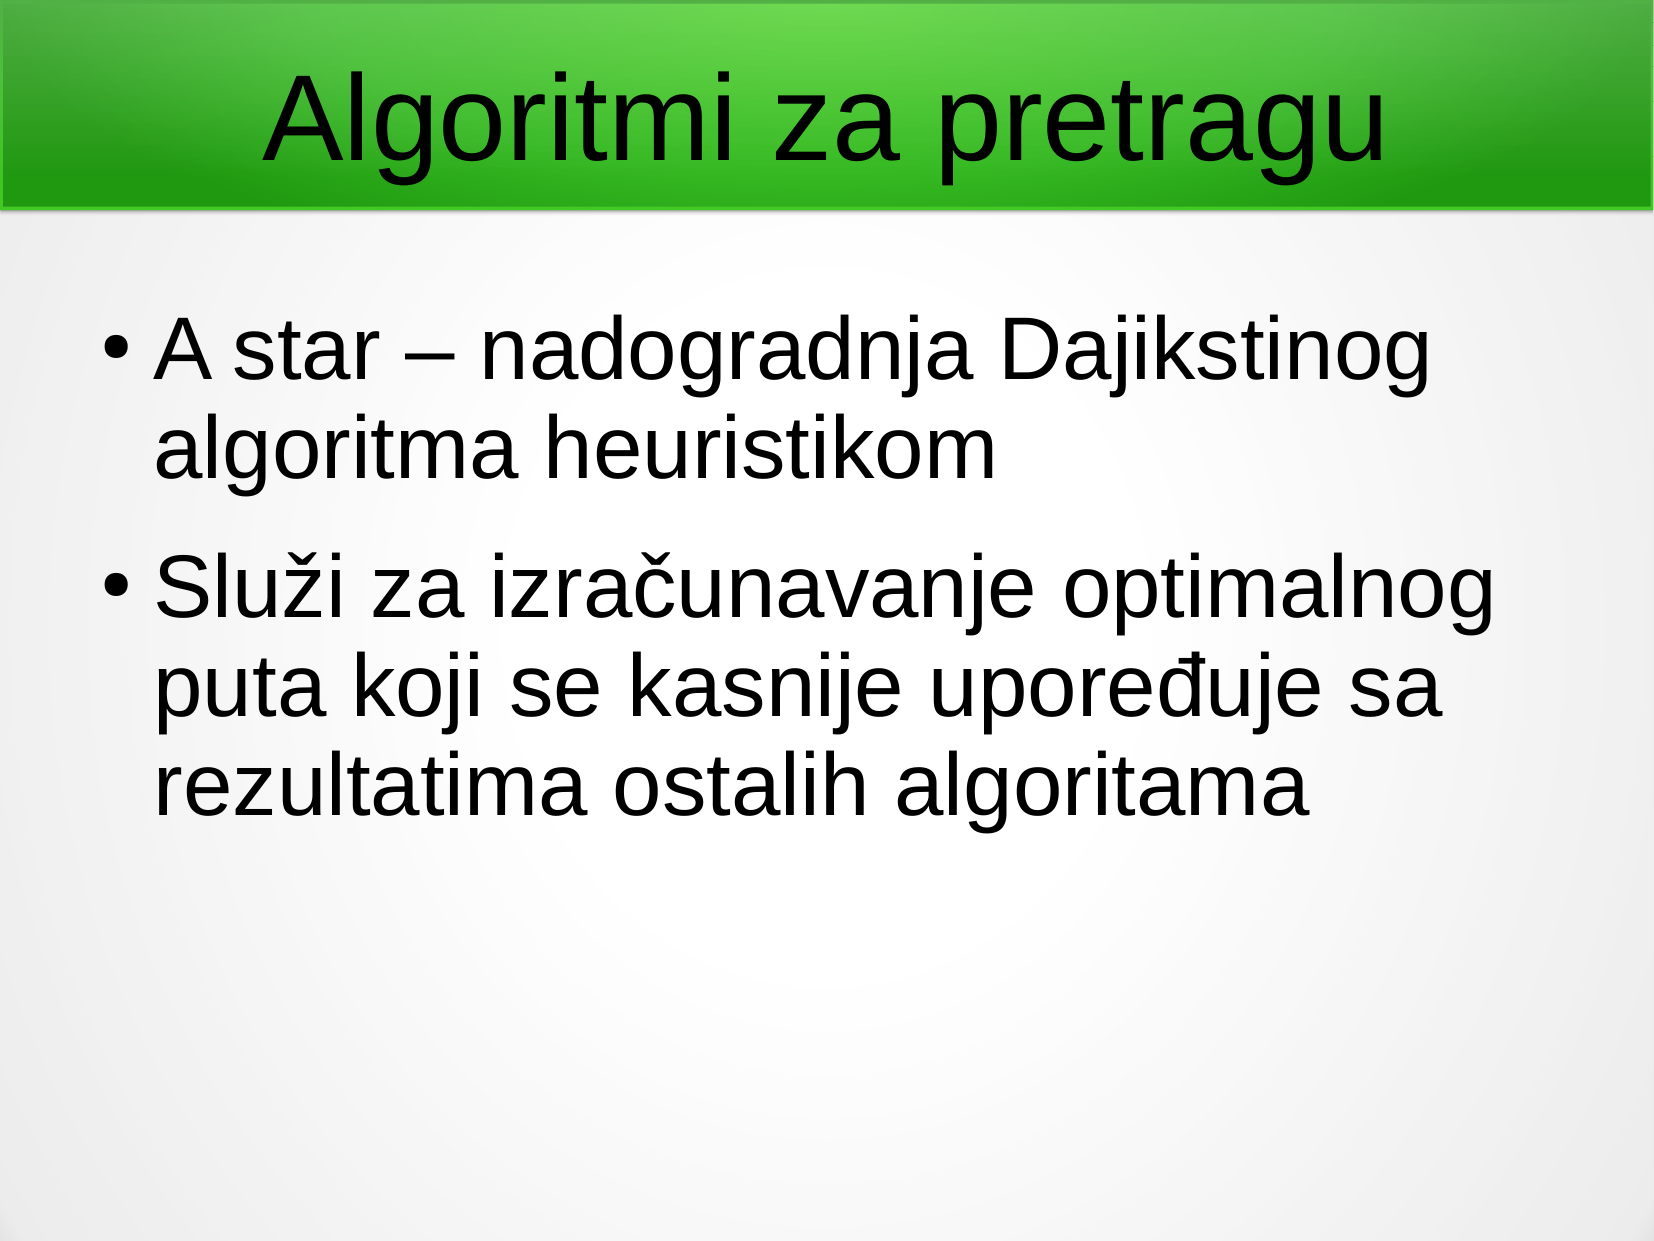

# Algoritmi za pretragu
A star – nadogradnja Dajikstinog algoritma heuristikom
Služi za izračunavanje optimalnog puta koji se kasnije upoređuje sa rezultatima ostalih algoritama